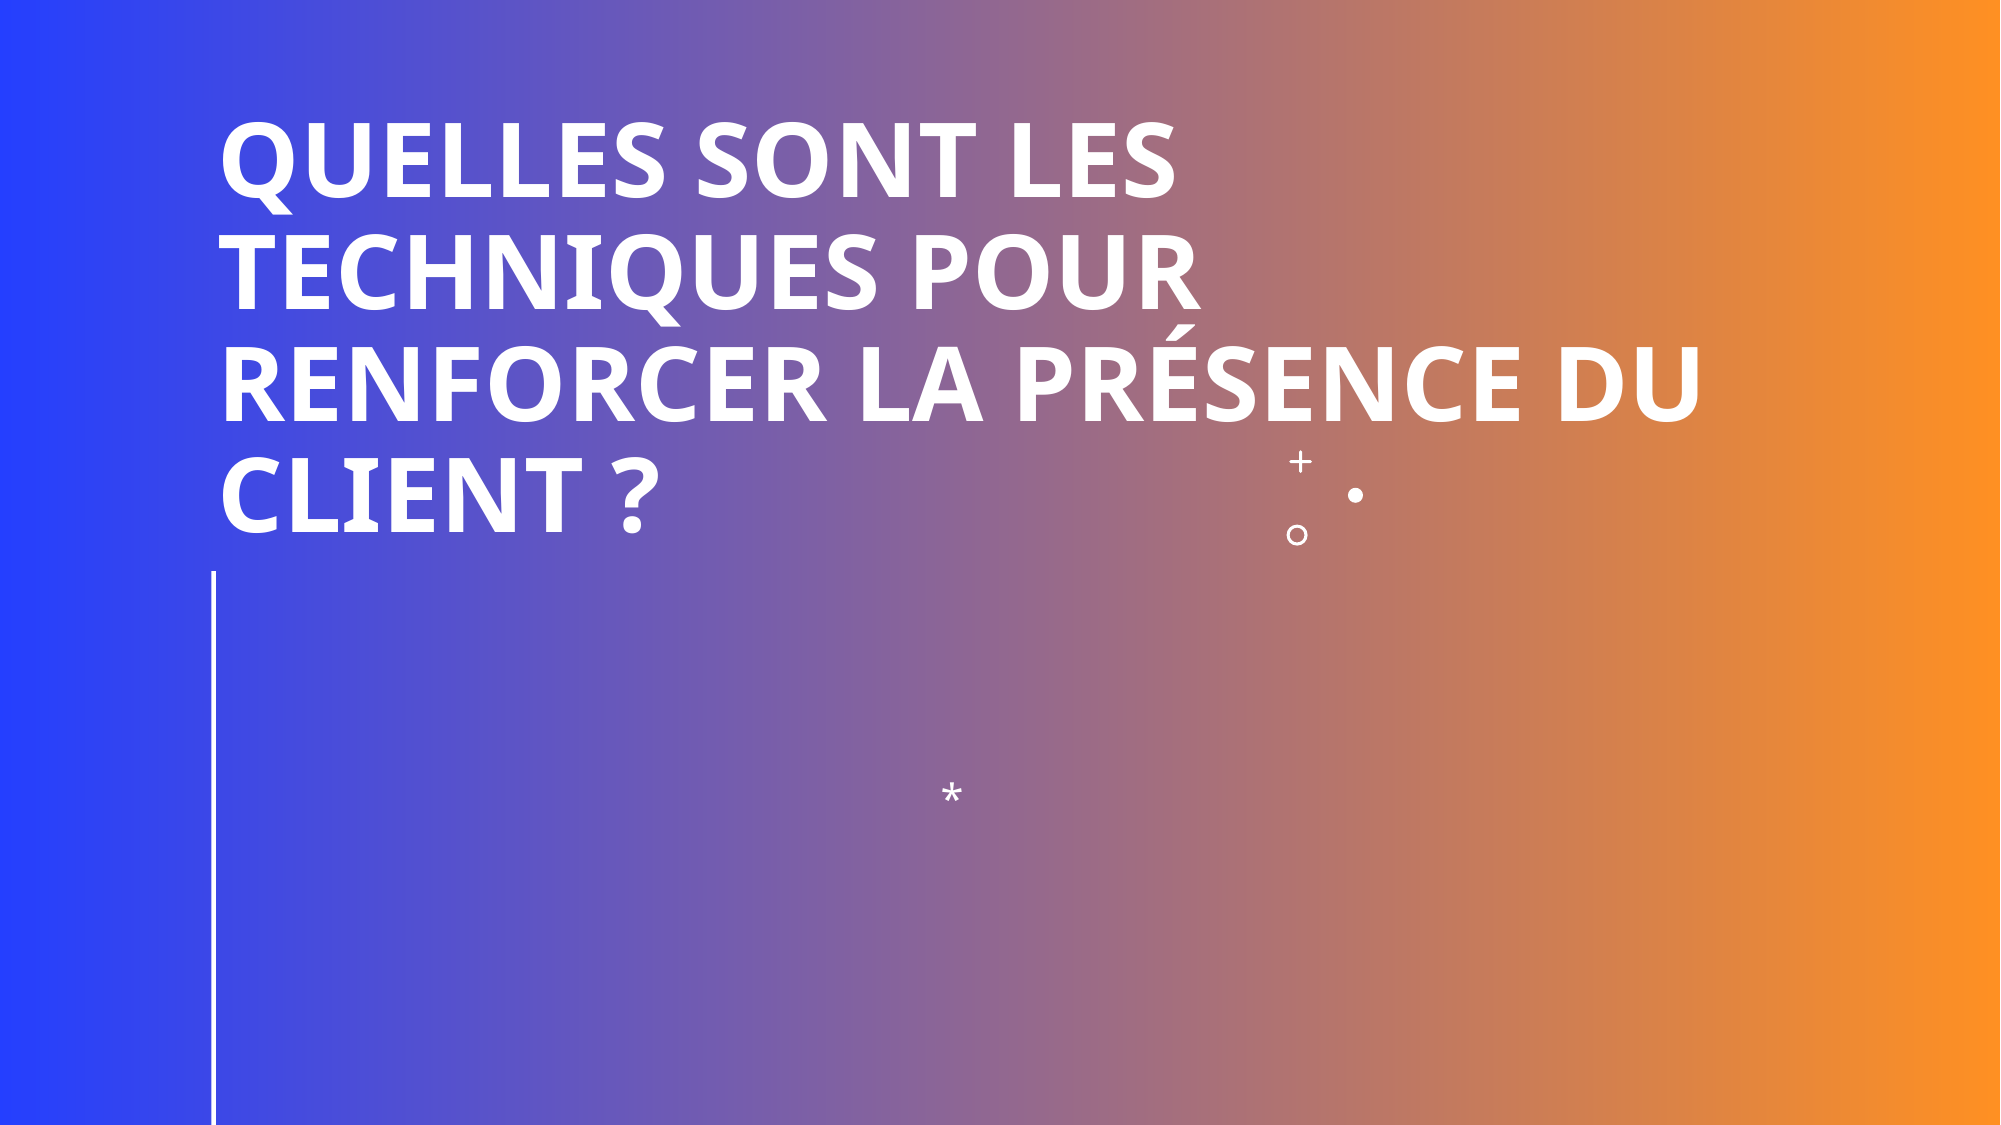

# Quelles sont les techniques pour renforcer la présence du client ?
*